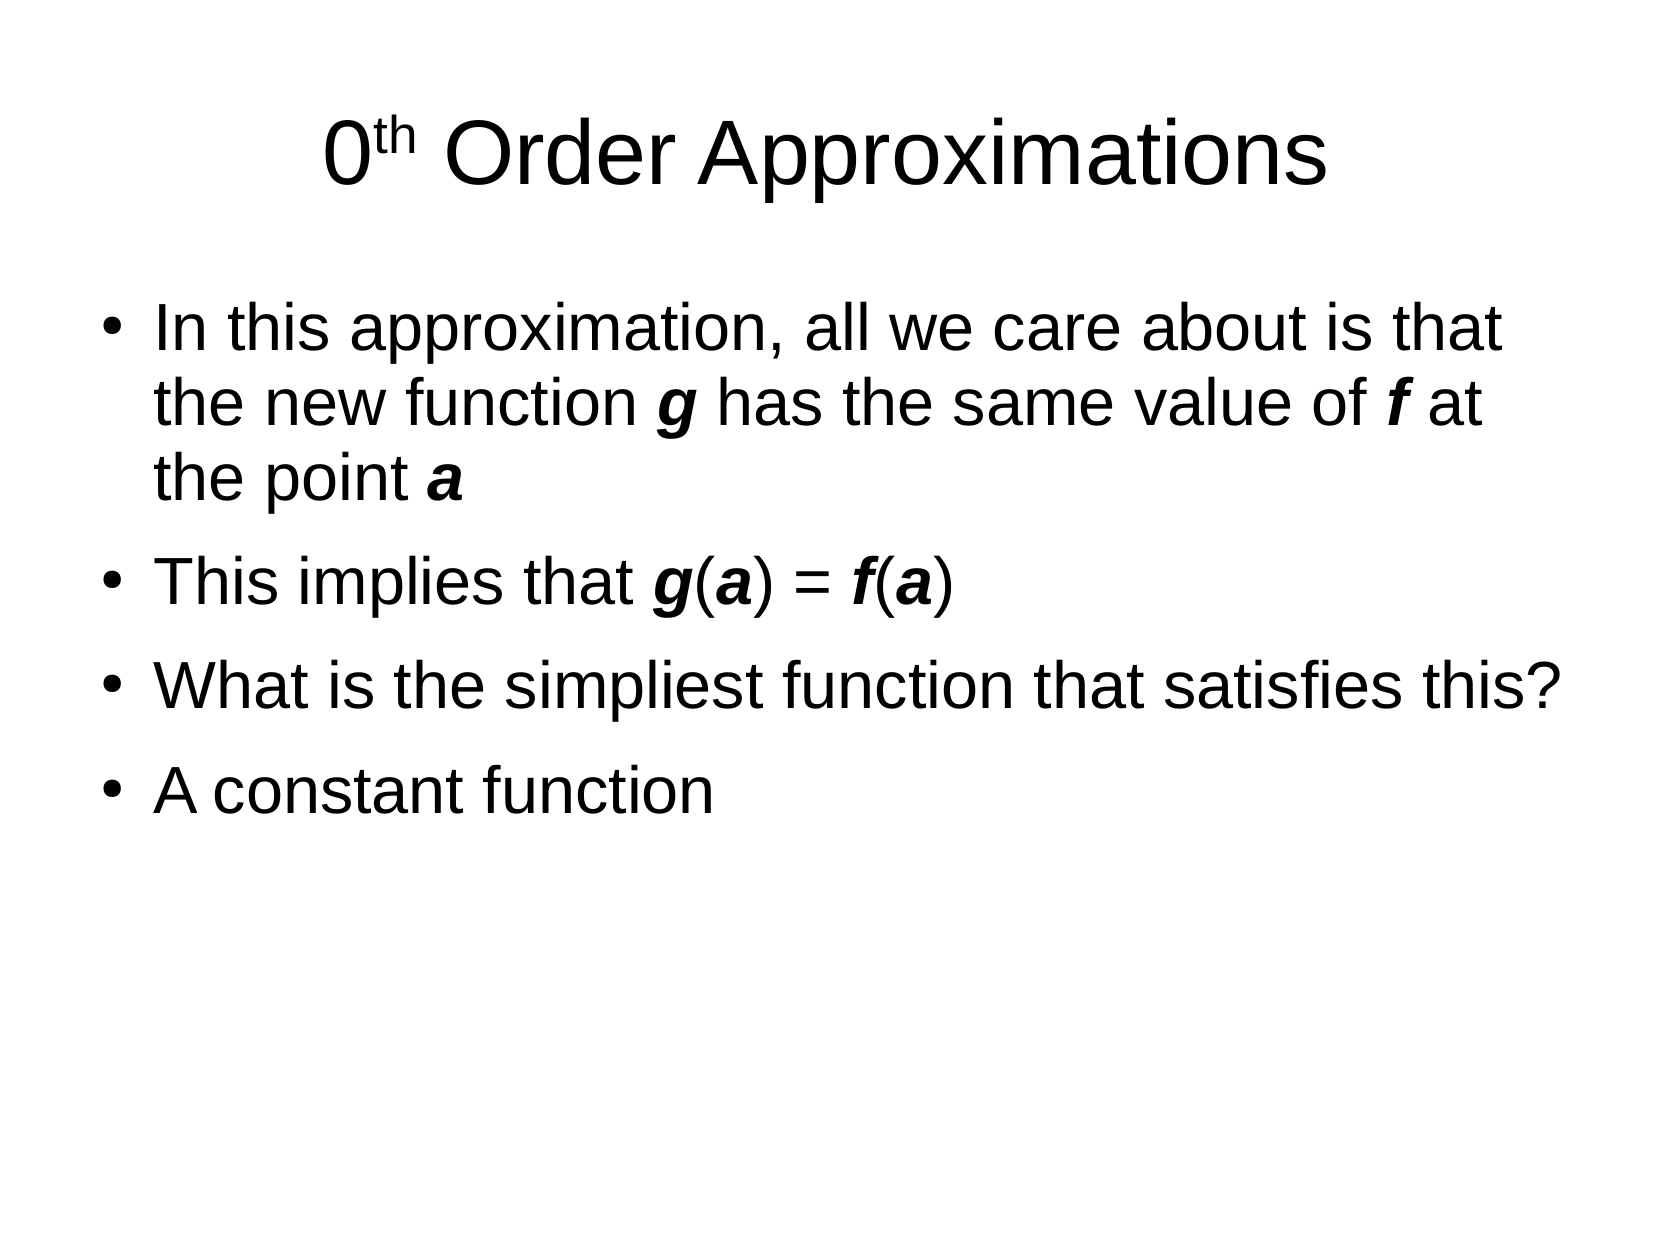

# 0th Order Approximations
In this approximation, all we care about is that the new function g has the same value of f at the point a
This implies that g(a) = f(a)
What is the simpliest function that satisfies this?
A constant function